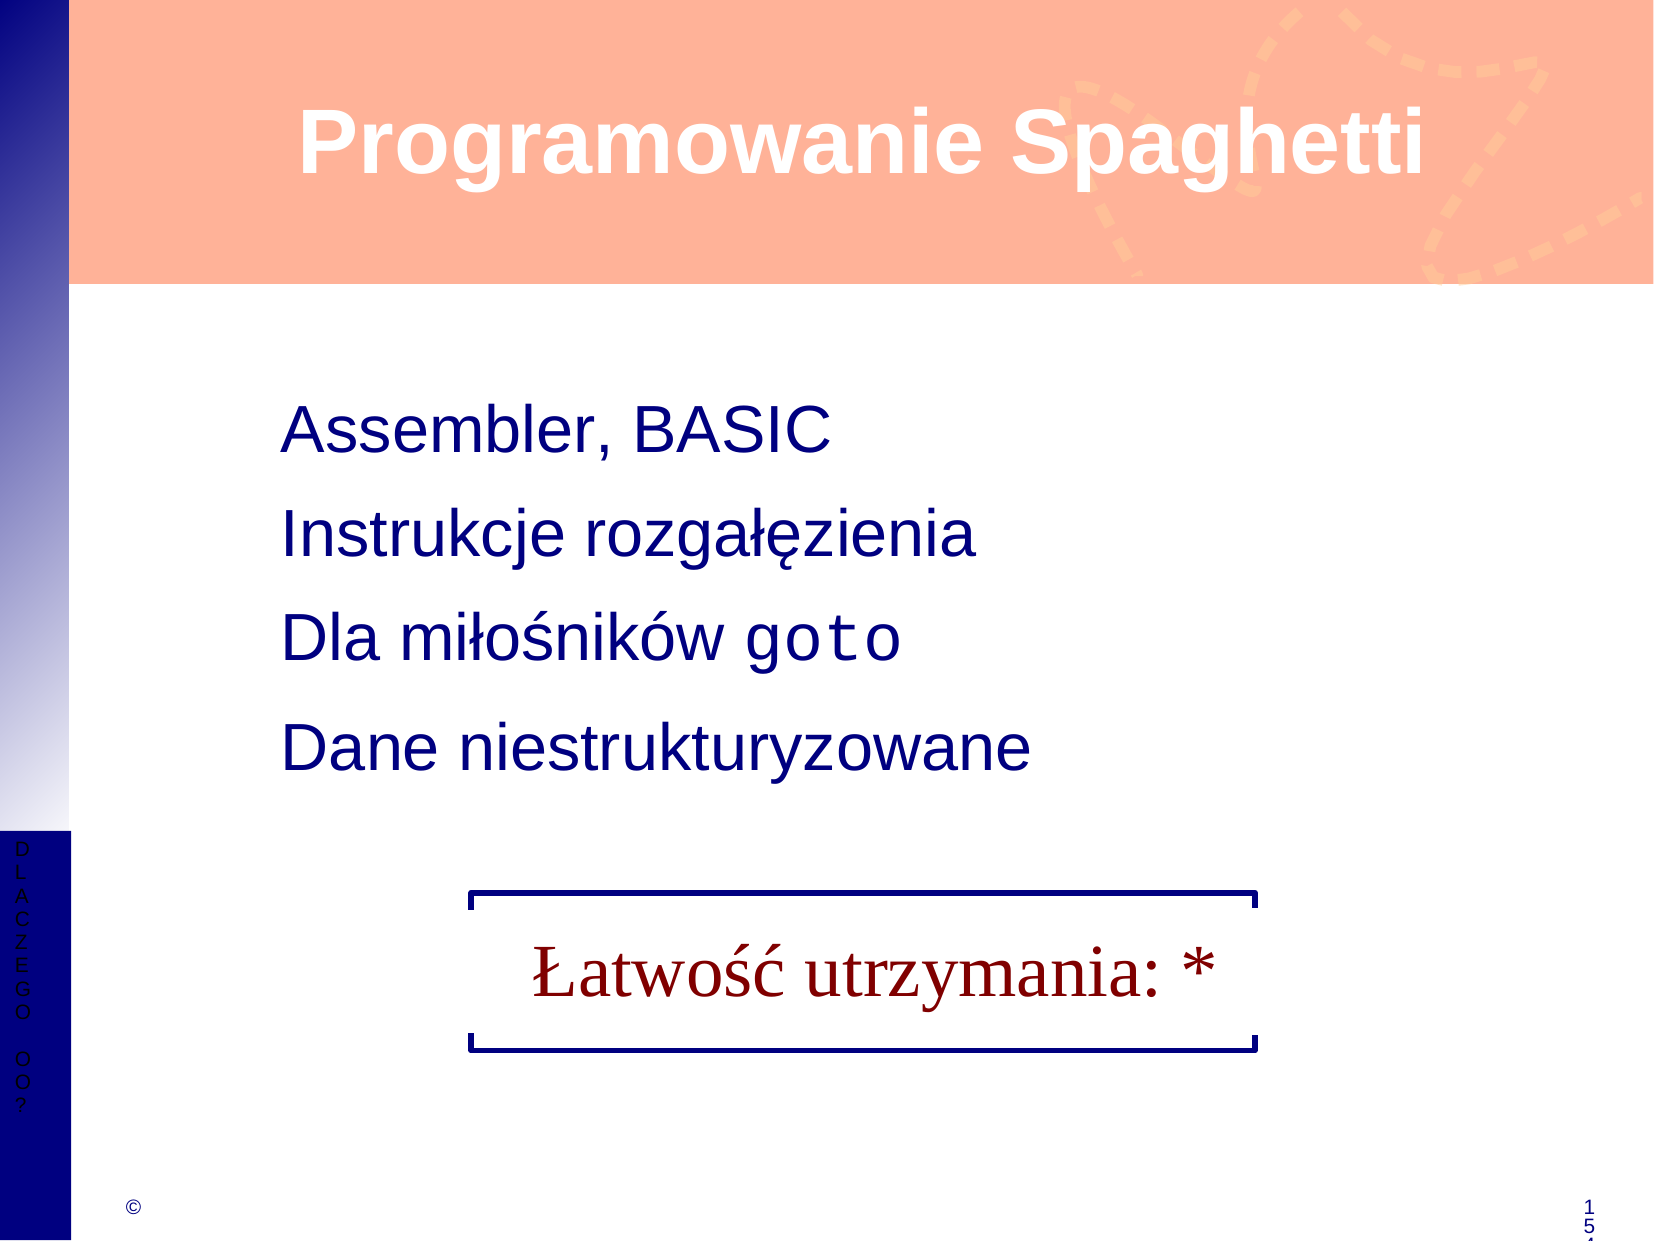

# Programowanie Spaghetti
Assembler, BASIC
Instrukcje rozgałęzienia
Dla miłośników goto
Dane niestrukturyzowane
D
L
A
C
Z
E
G
O
O
O
?
Łatwość utrzymania: *